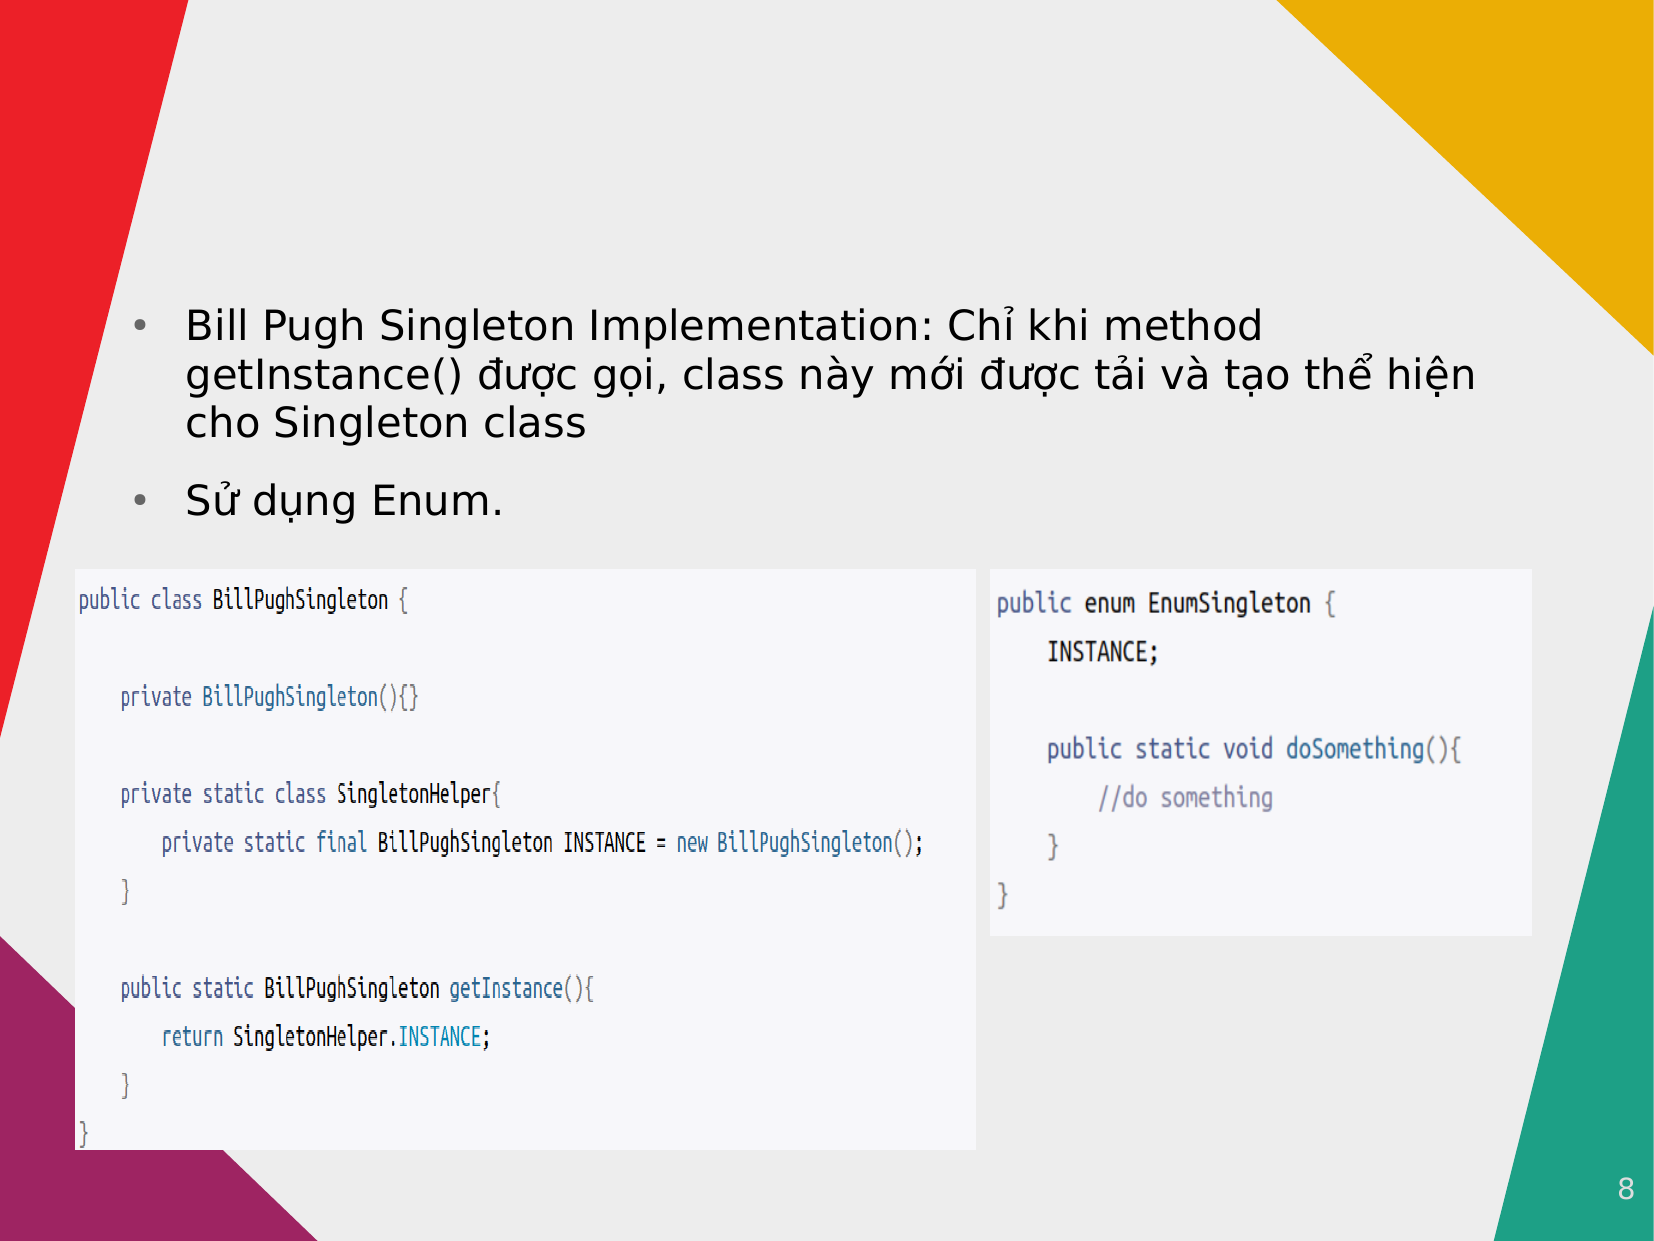

#
Bill Pugh Singleton Implementation: Chỉ khi method getInstance() được gọi, class này mới được tải và tạo thể hiện cho Singleton class
Sử dụng Enum.
8